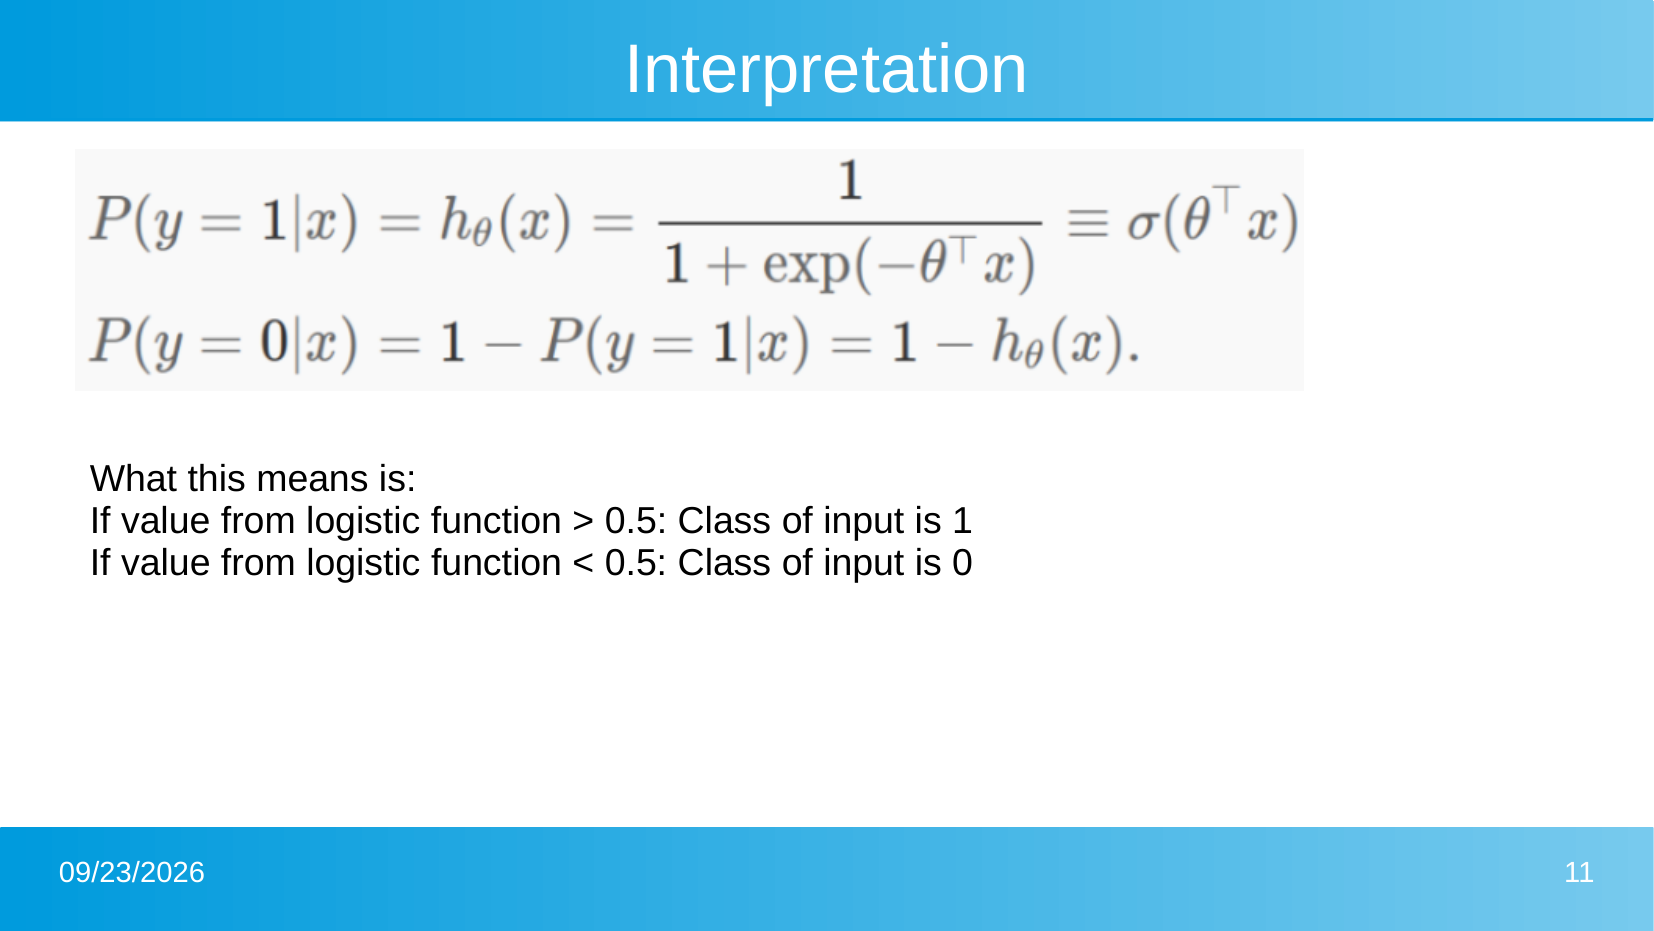

# Interpretation
What this means is:
If value from logistic function > 0.5: Class of input is 1
If value from logistic function < 0.5: Class of input is 0
11